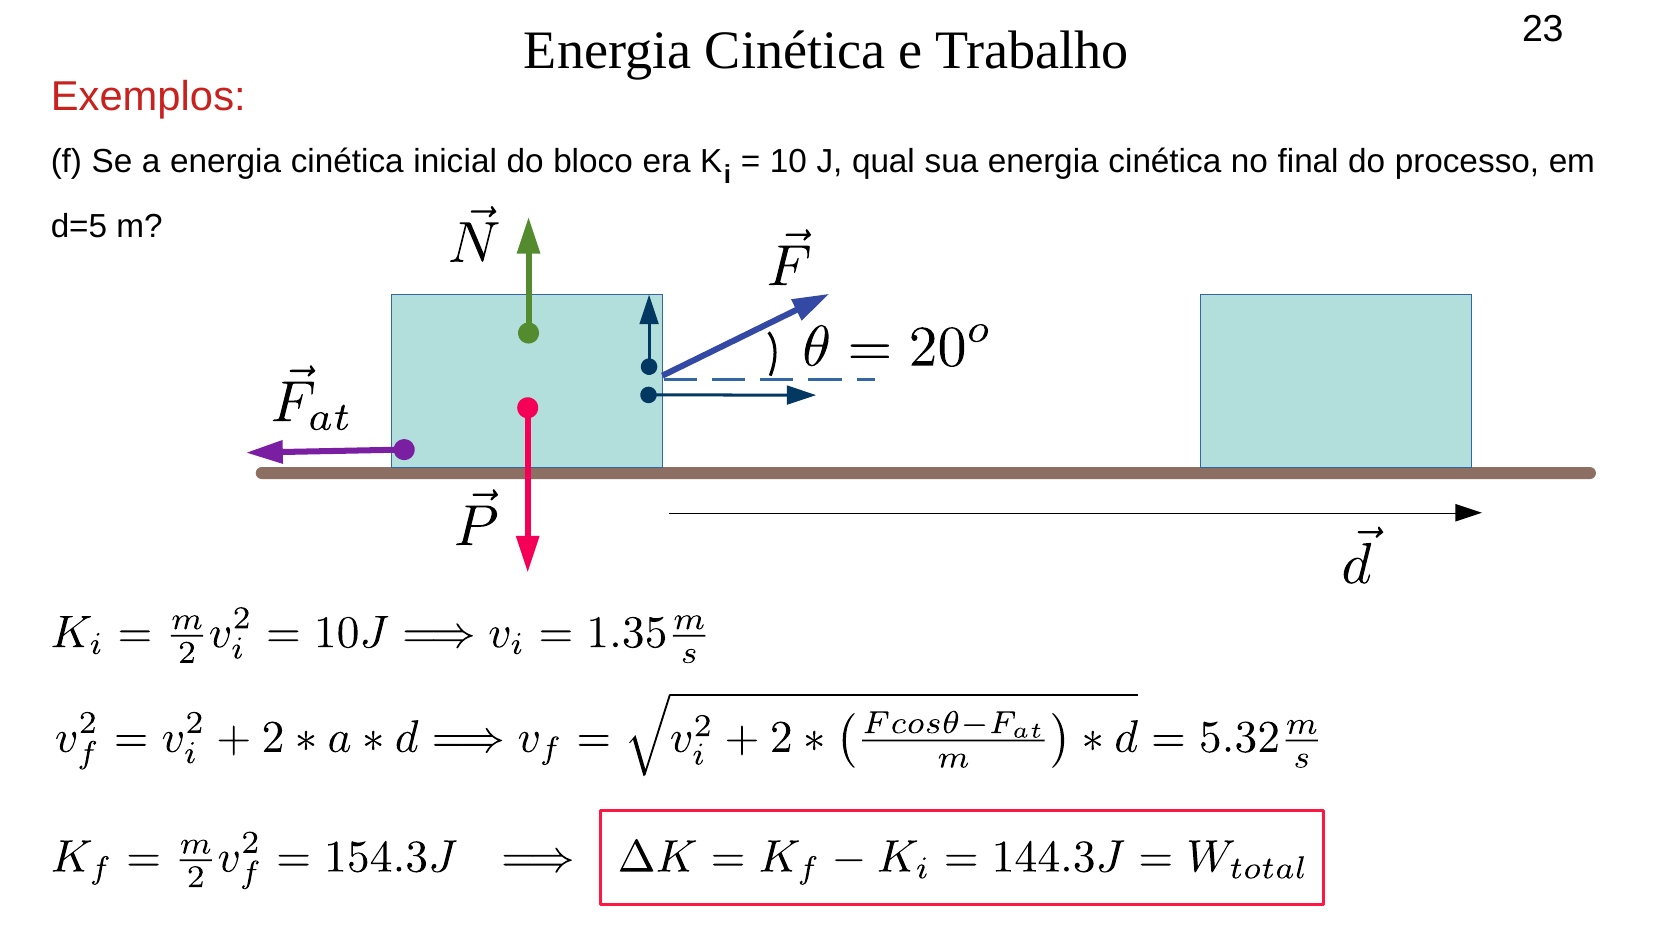

Energia Cinética e Trabalho
Exemplos:
(f) Se a energia cinética inicial do bloco era Ki = 10 J, qual sua energia cinética no final do processo, em d=5 m?